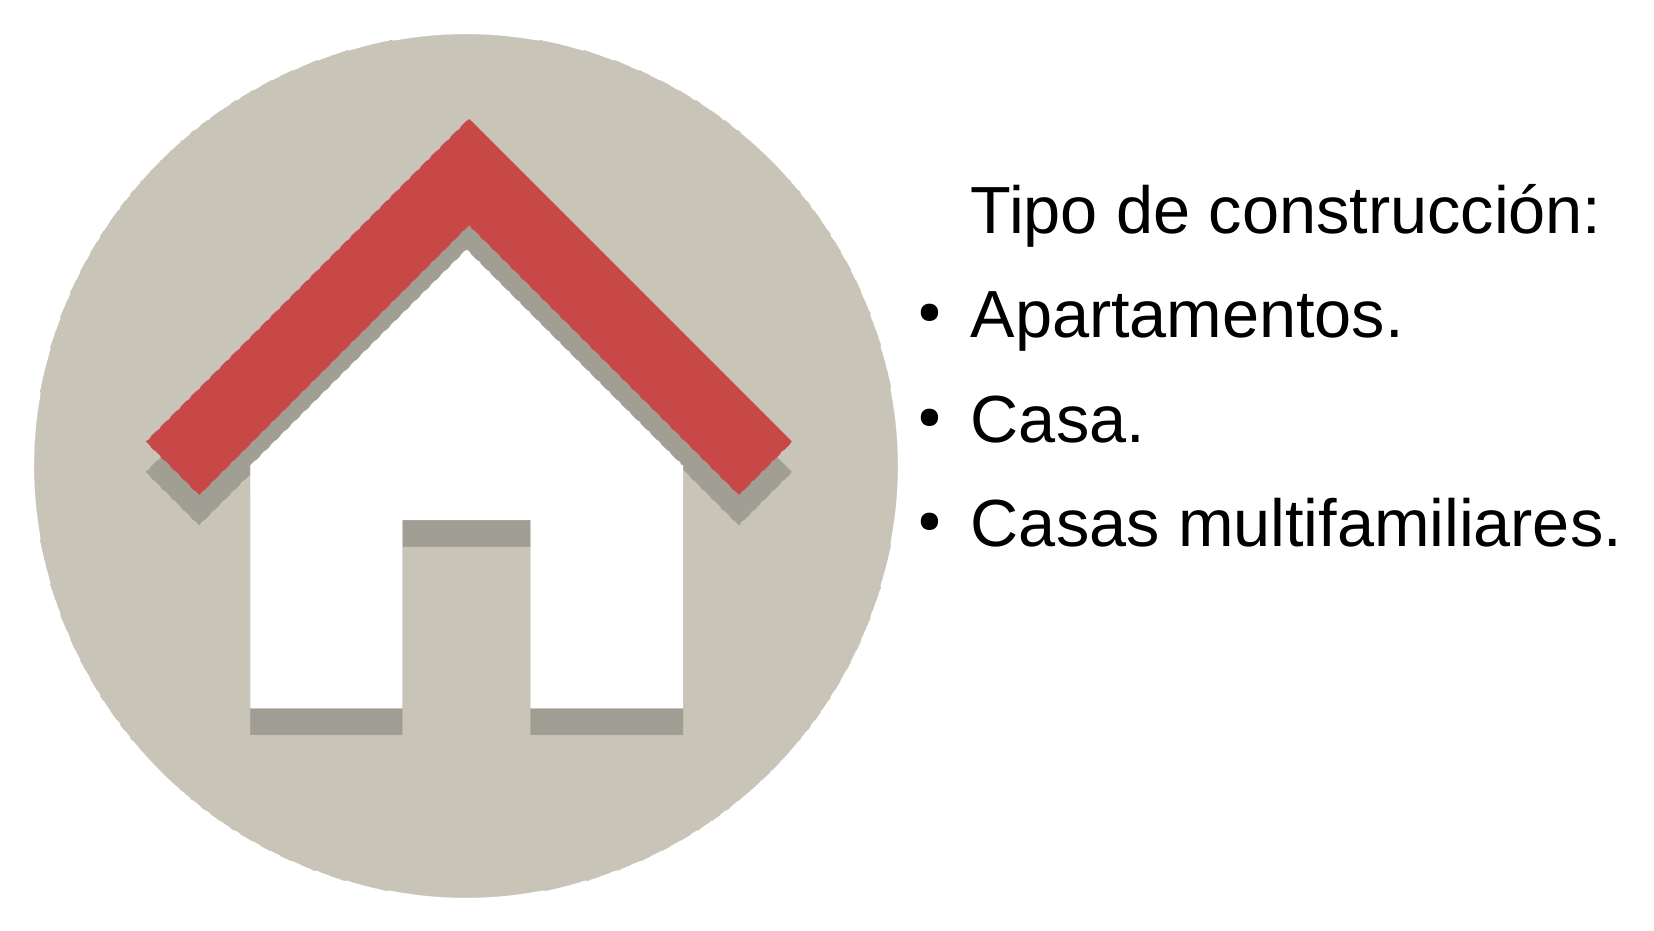

# Tipo de construcción:
Apartamentos.
Casa.
Casas multifamiliares.